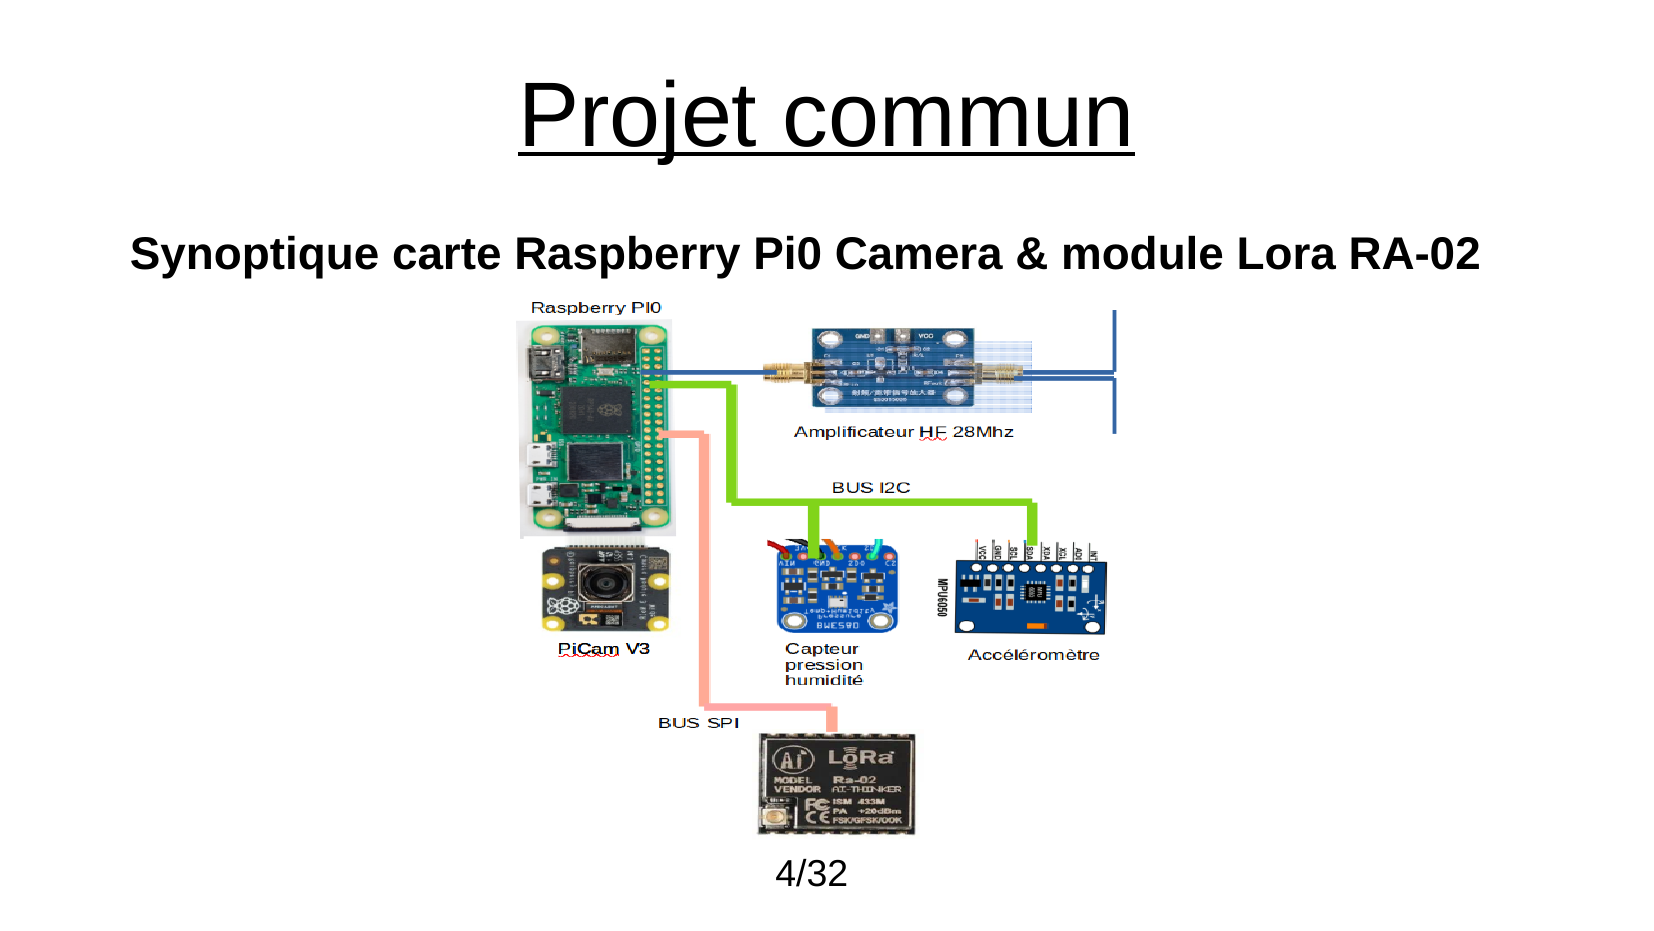

# Projet commun
Synoptique carte Raspberry Pi0 Camera & module Lora RA-02